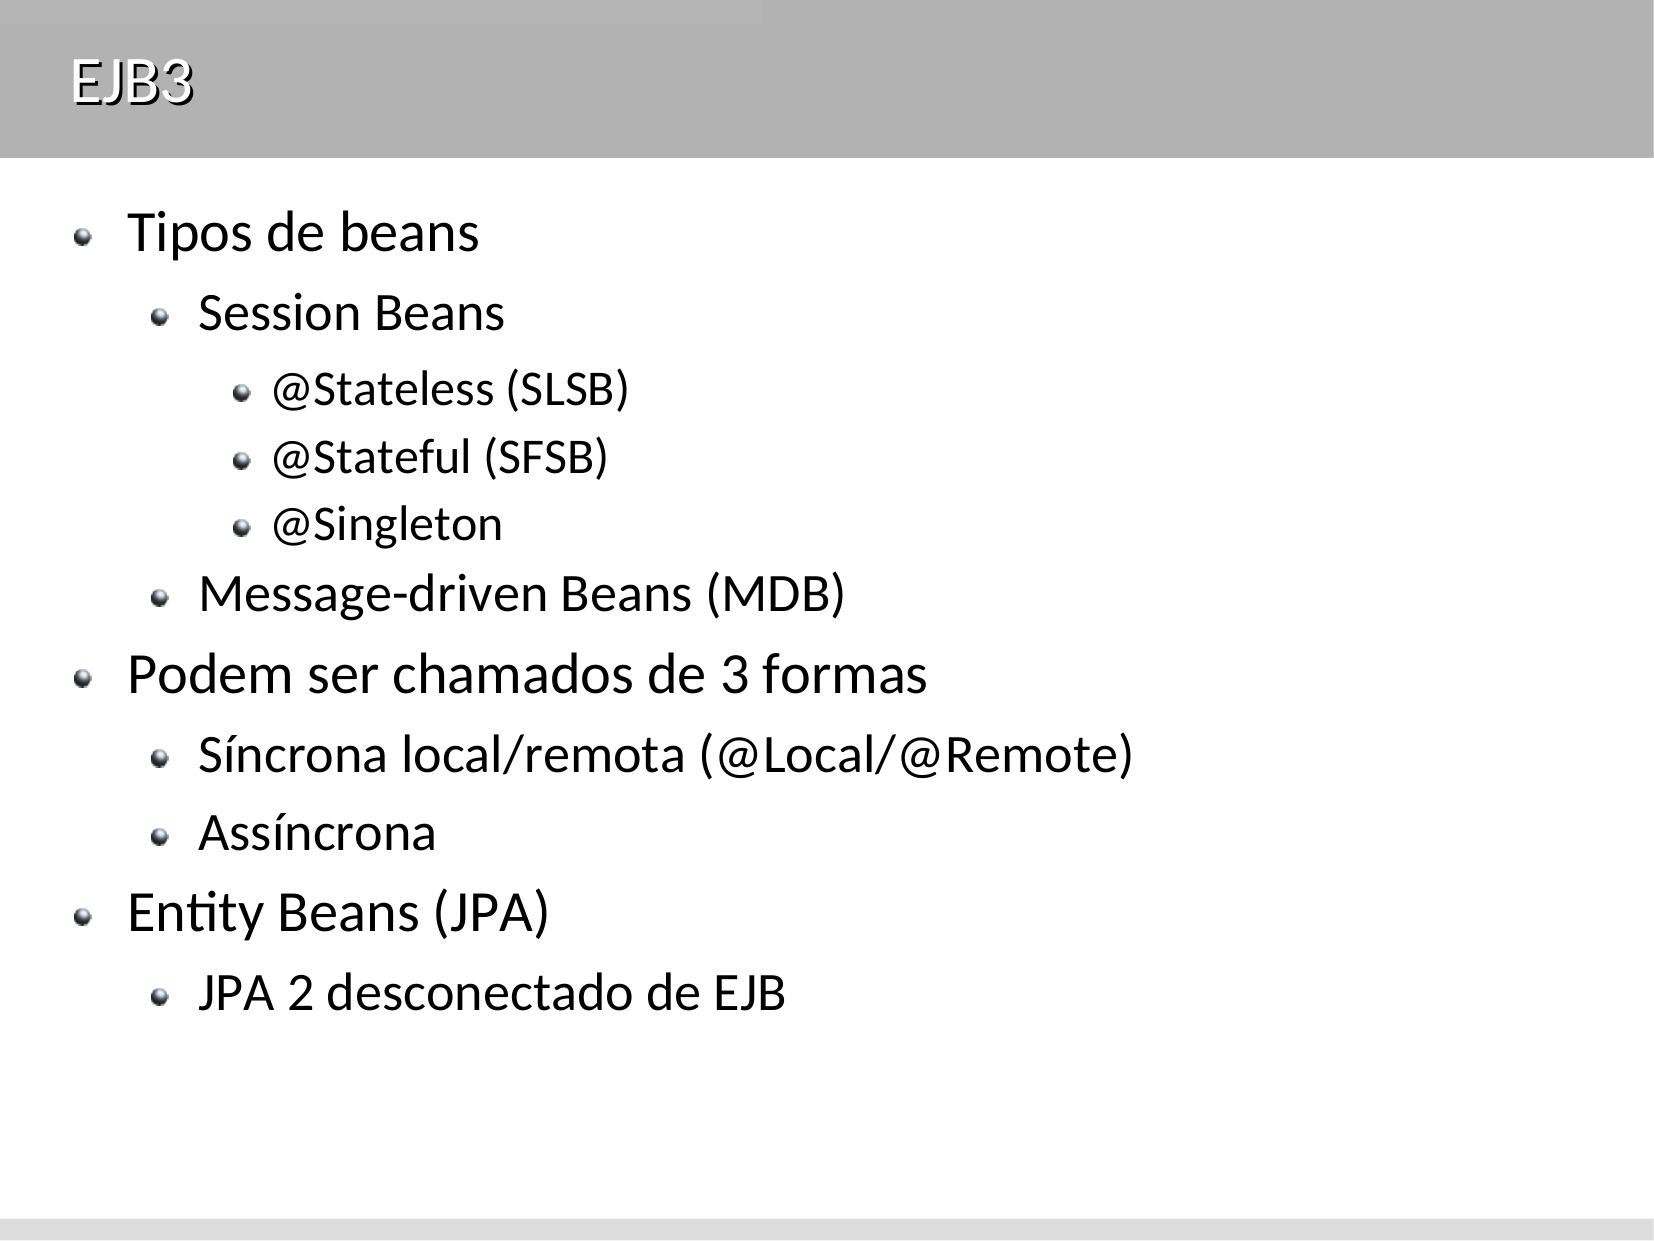

# EJB3
Tipos de beans
Session Beans
@Stateless (SLSB)
@Stateful (SFSB)
@Singleton
Message-driven Beans (MDB)
Podem ser chamados de 3 formas
Síncrona local/remota (@Local/@Remote)
Assíncrona
Entity Beans (JPA)
JPA 2 desconectado de EJB